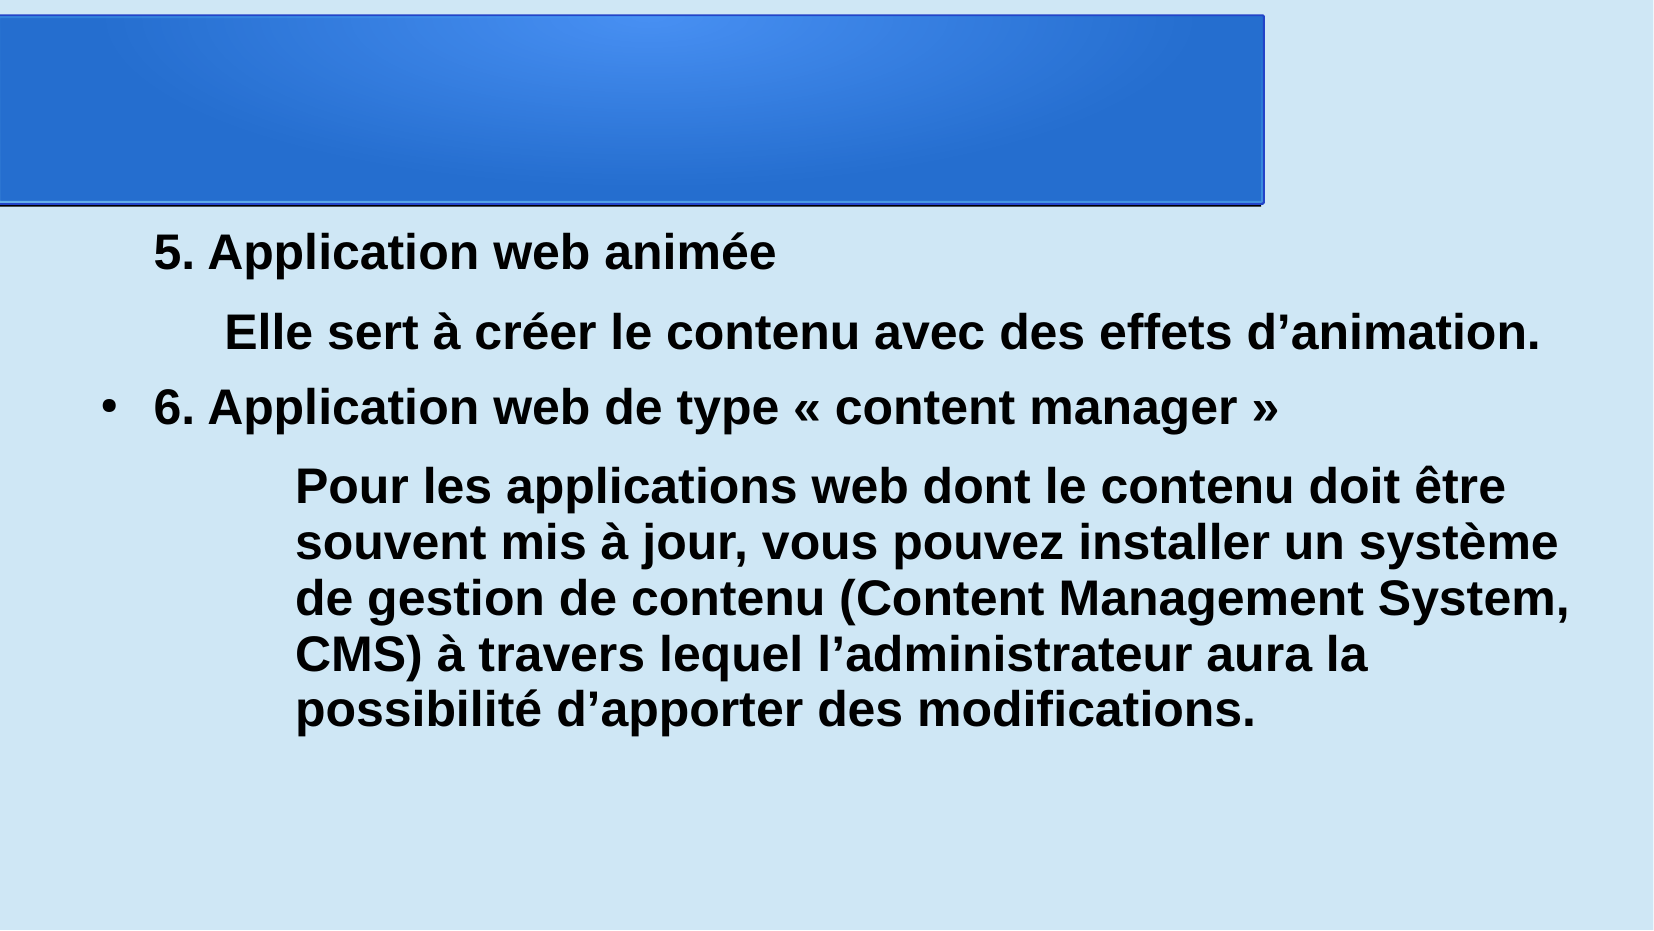

# 5. Application web animée
Elle sert à créer le contenu avec des effets d’animation.
6. Application web de type « content manager »
Pour les applications web dont le contenu doit être souvent mis à jour, vous pouvez installer un système de gestion de contenu (Content Management System, CMS) à travers lequel l’administrateur aura la possibilité d’apporter des modifications.